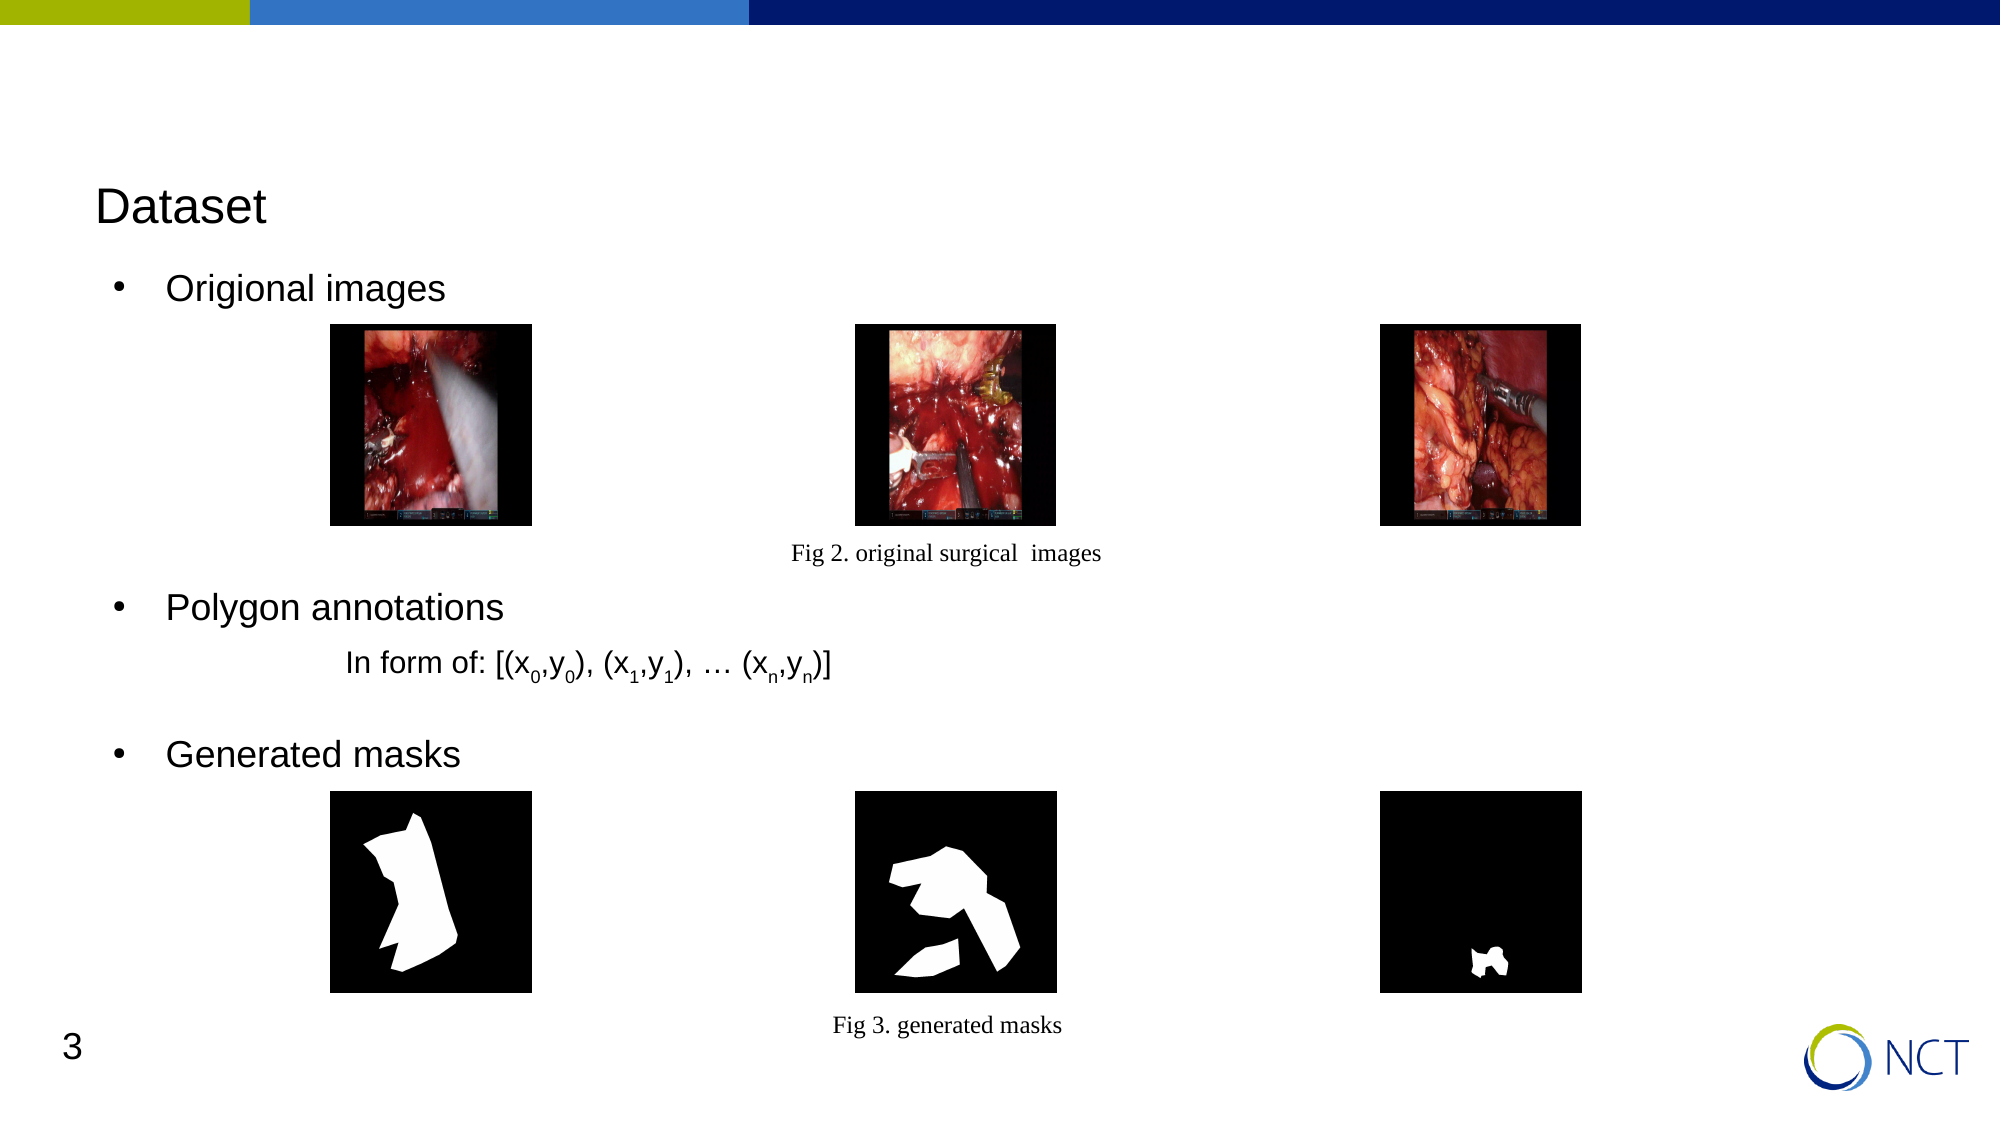

# Dataset
Origional images
Fig 2. original surgical images
Polygon annotations
In form of: [(x0,y0), (x1,y1), … (xn,yn)]
Generated masks
Fig 3. generated masks